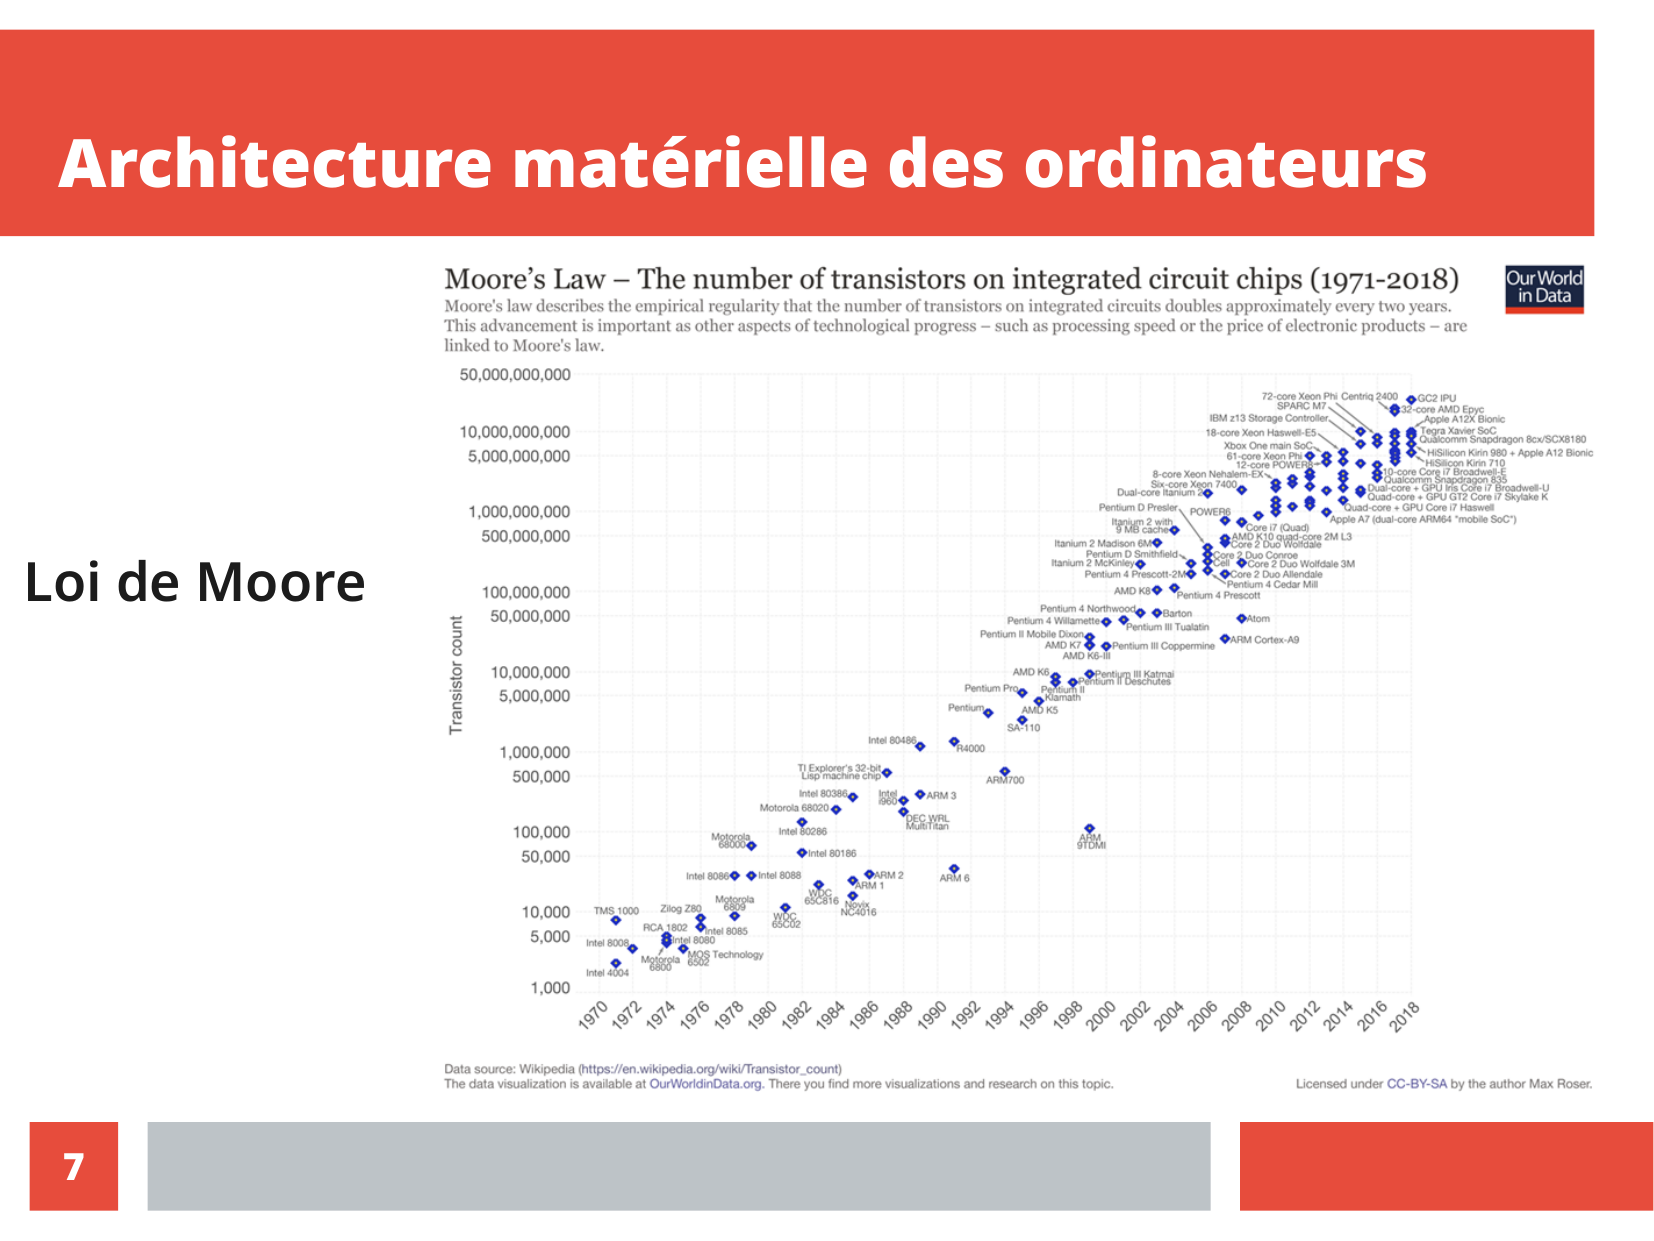

# Architecture matérielle des ordinateurs
Loi de Moore
7